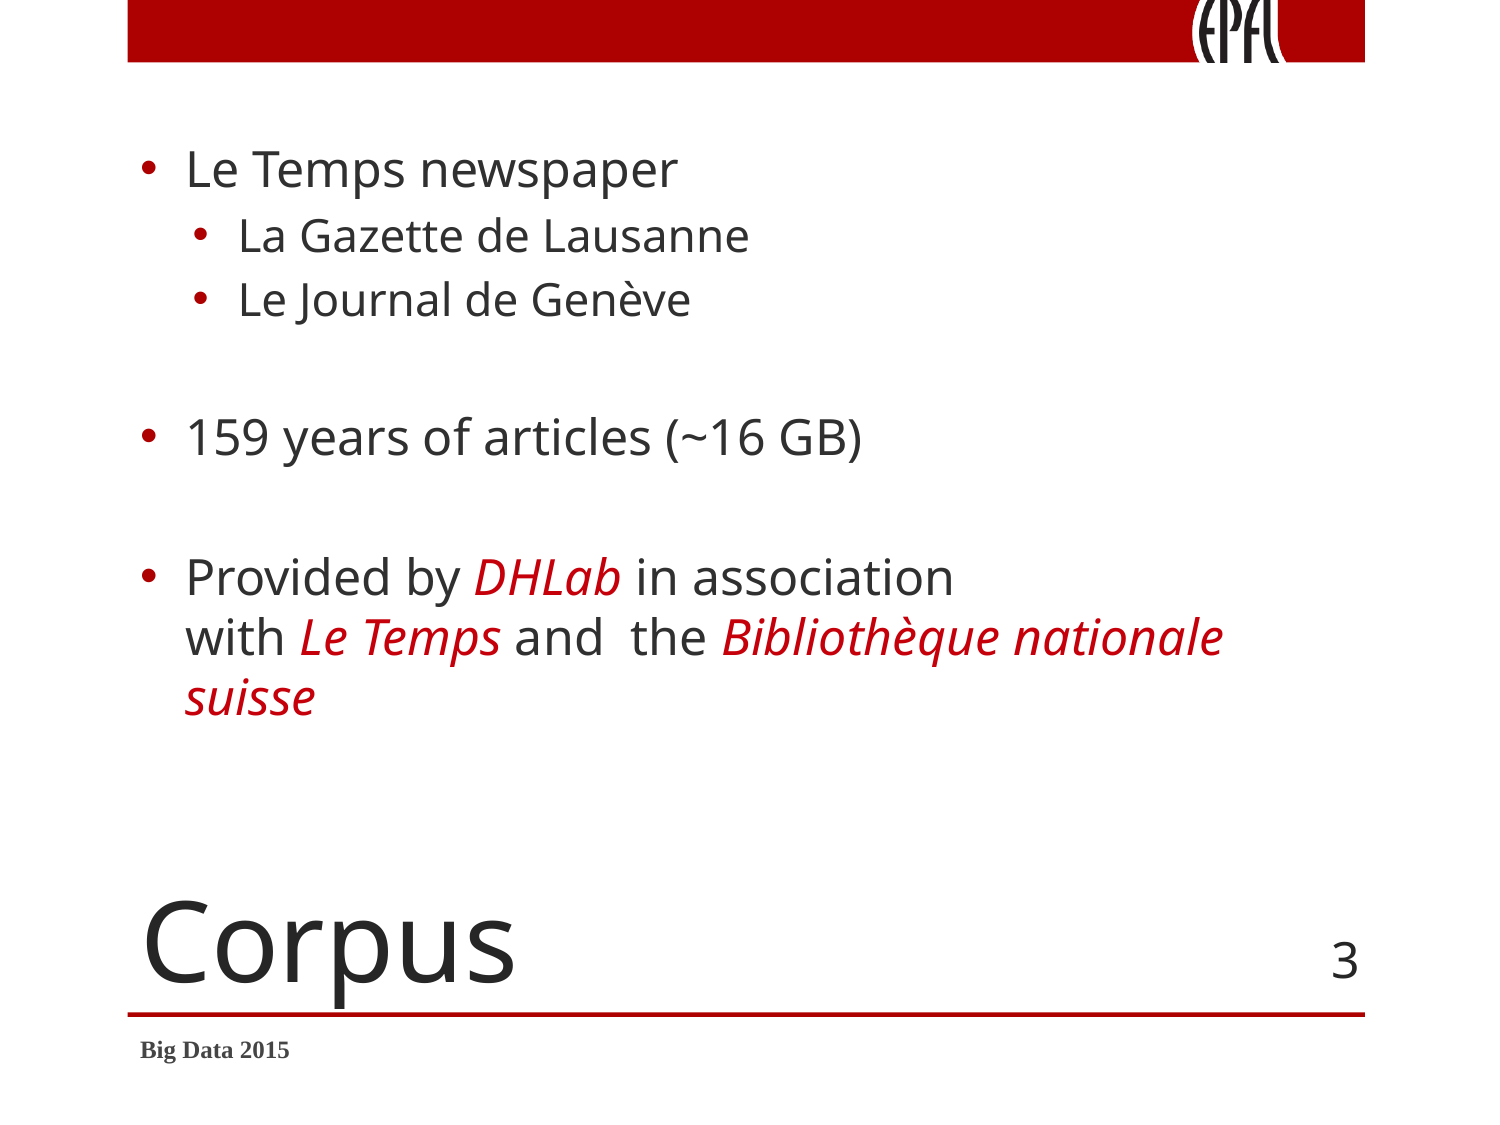

Le Temps newspaper
La Gazette de Lausanne
Le Journal de Genève
159 years of articles (~16 GB)
Provided by DHLab in association
with Le Temps and the Bibliothèque nationale suisse
# Corpus
Big Data 2015